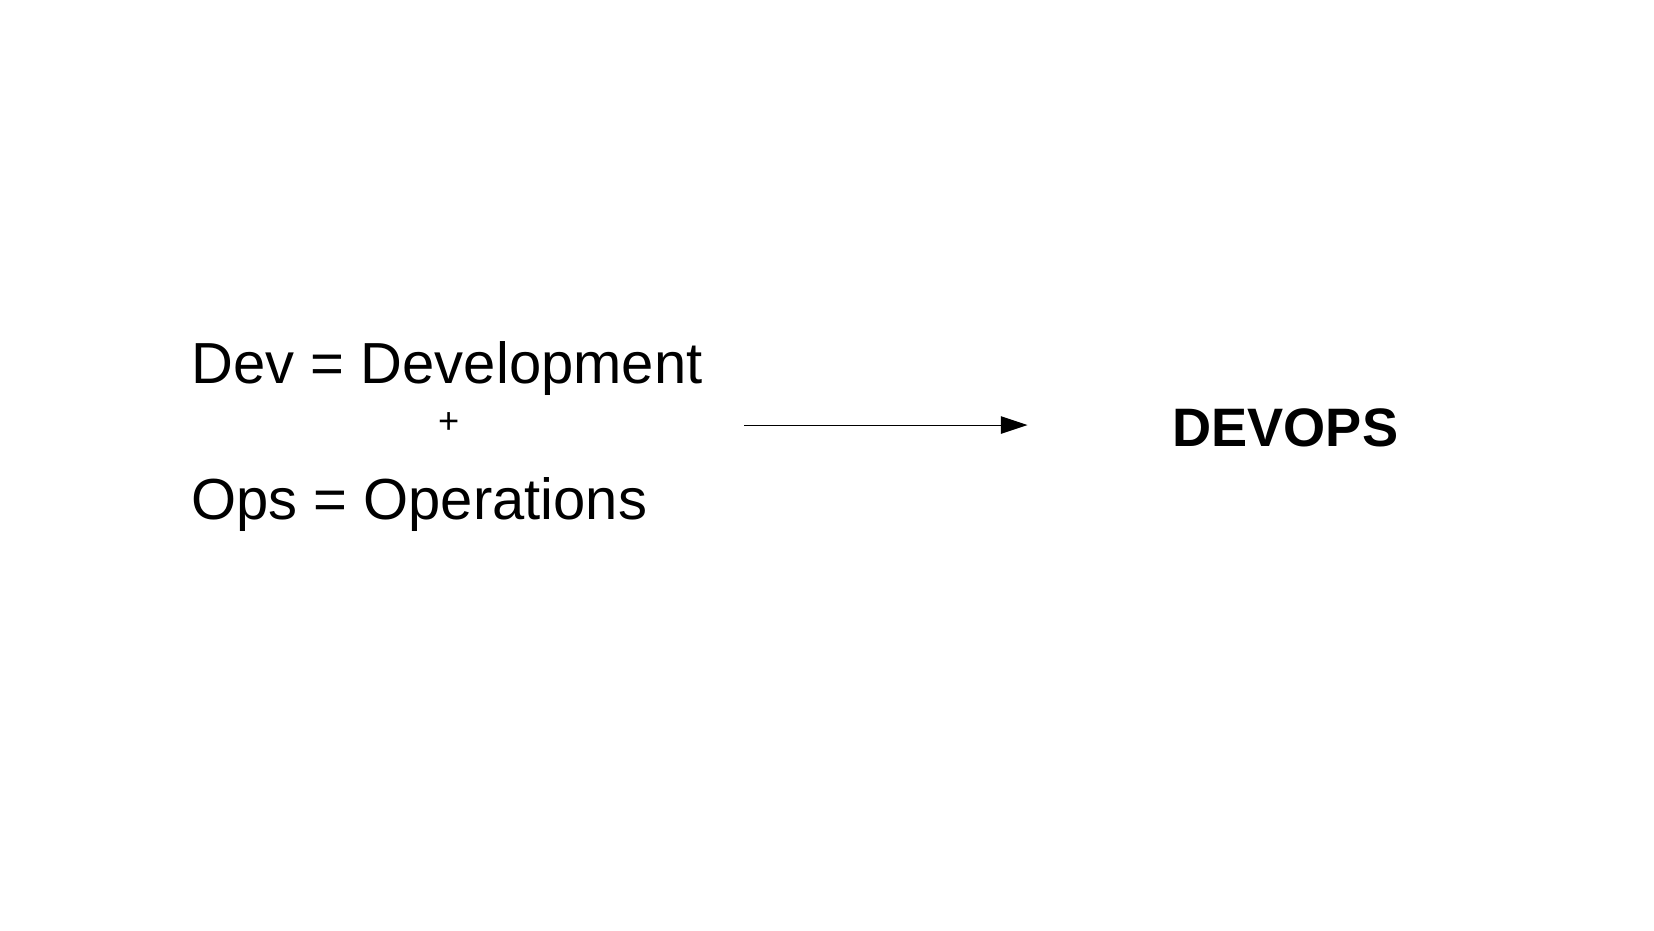

# Dev = Development
+
Ops = Operations
DEVOPS